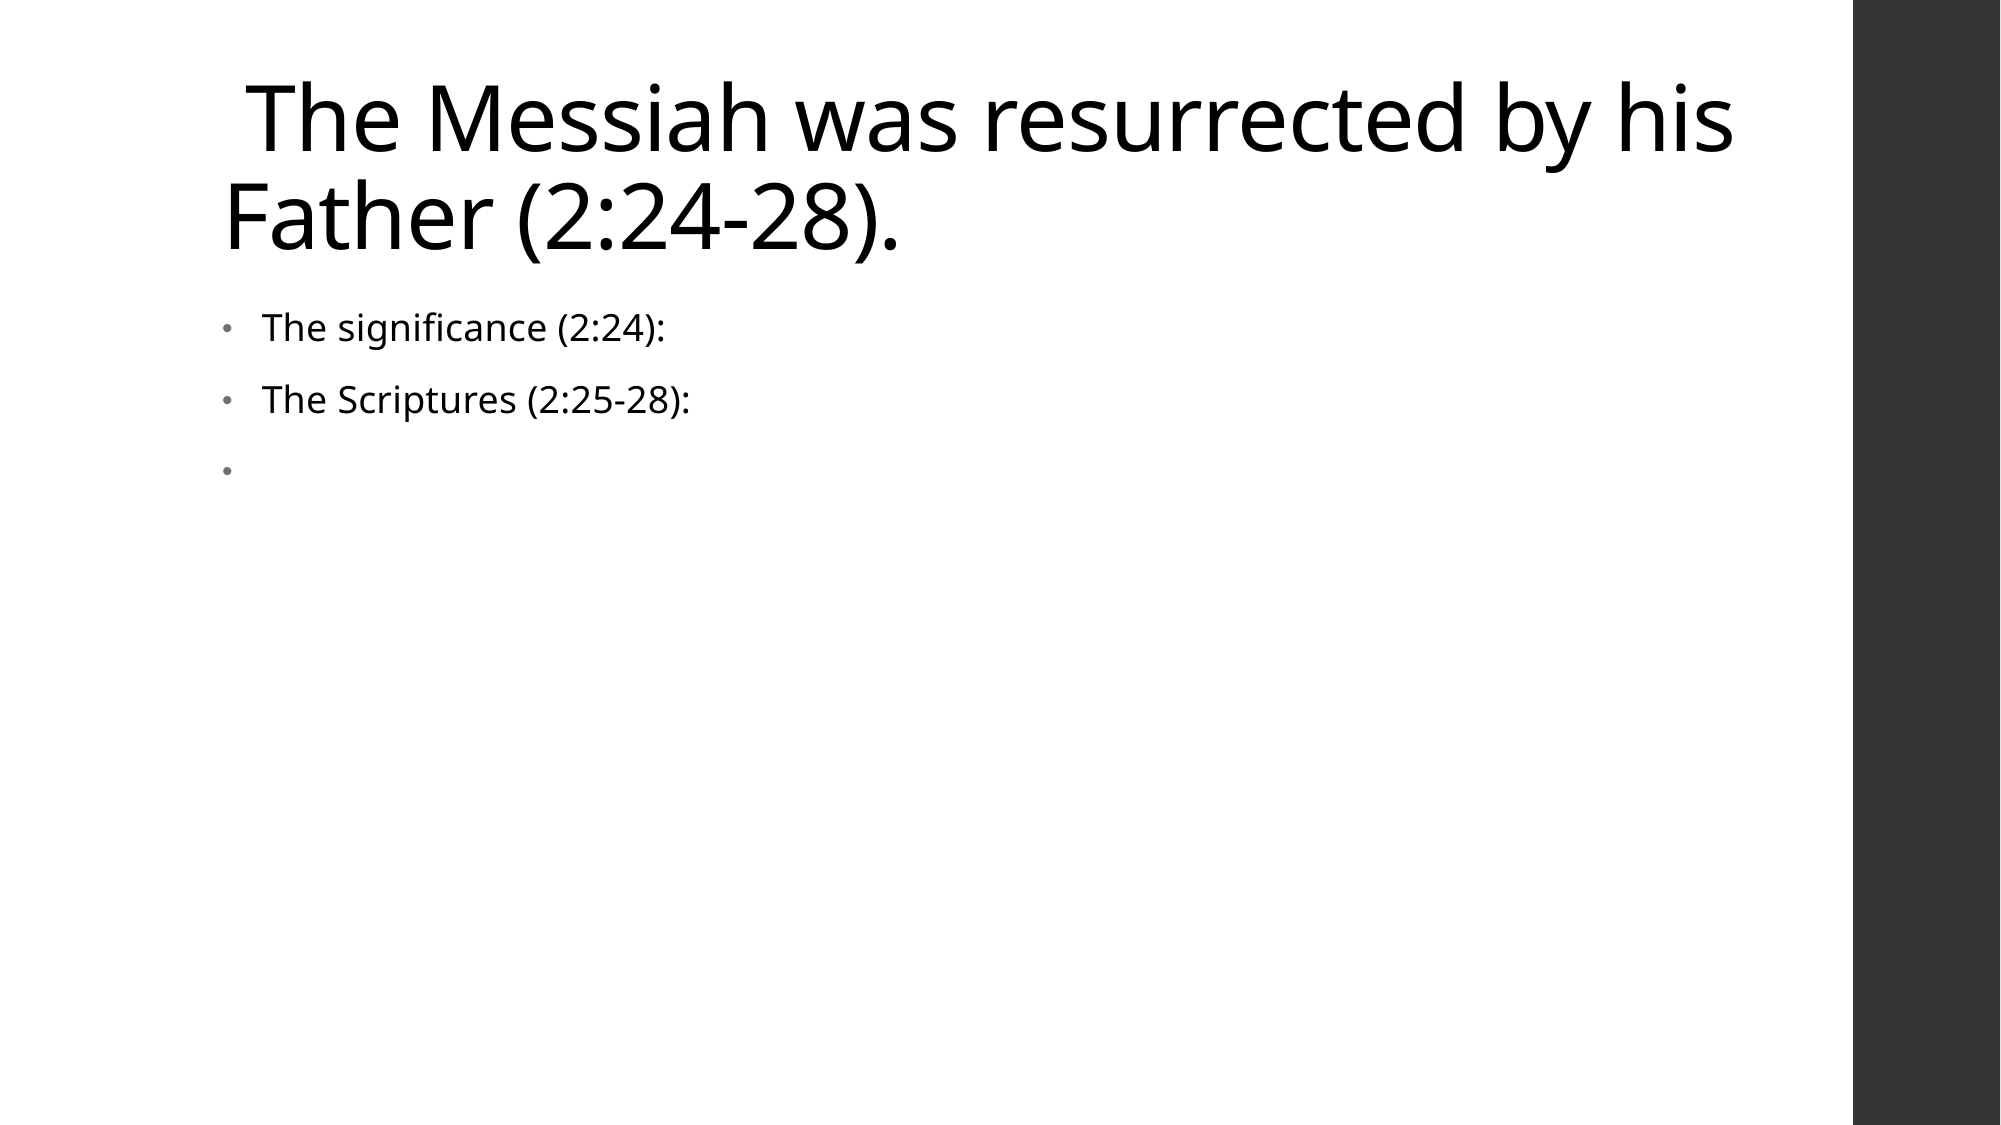

# The Messiah was resurrected by his Father (2:24-28).
 The significance (2:24):
 The Scriptures (2:25-28):